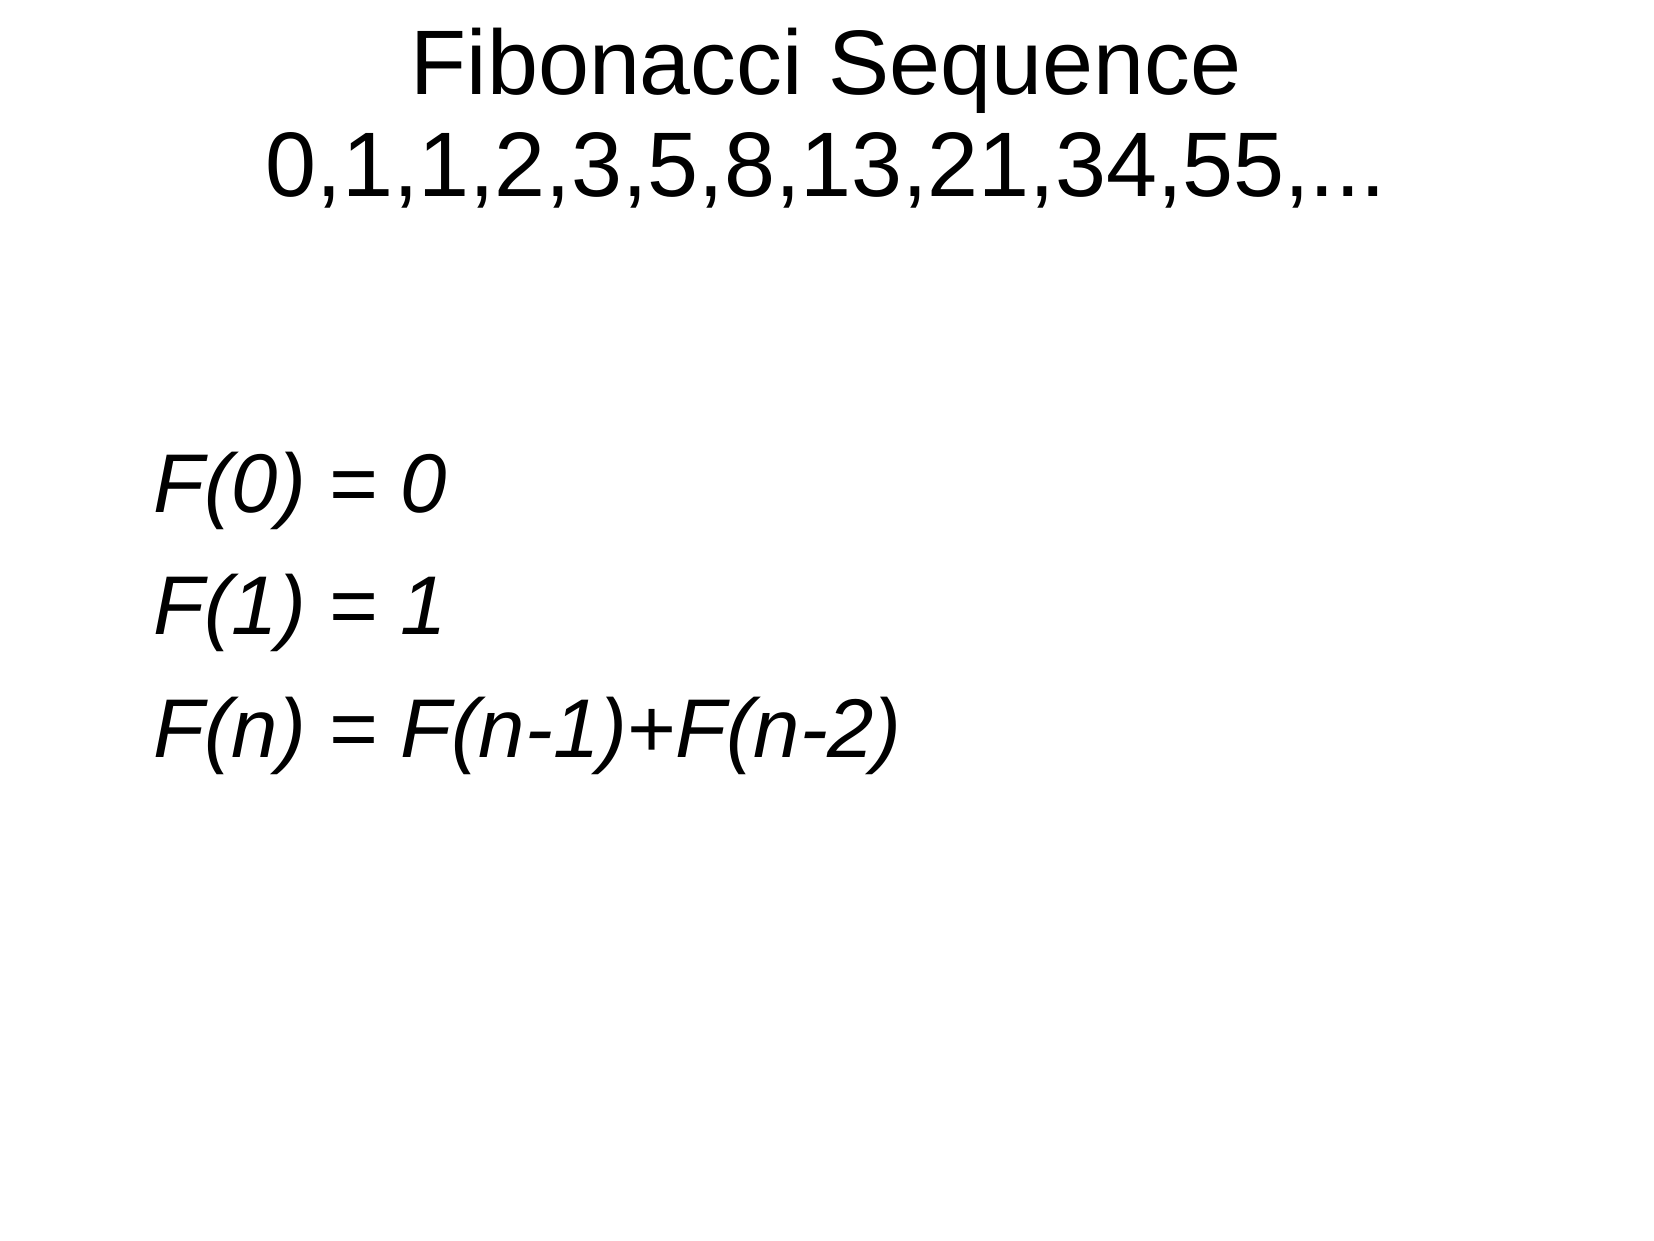

# Fibonacci Sequence 0,1,1,2,3,5,8,13,21,34,55,...
F(0) = 0
F(1) = 1
F(n) = F(n-1)+F(n-2)